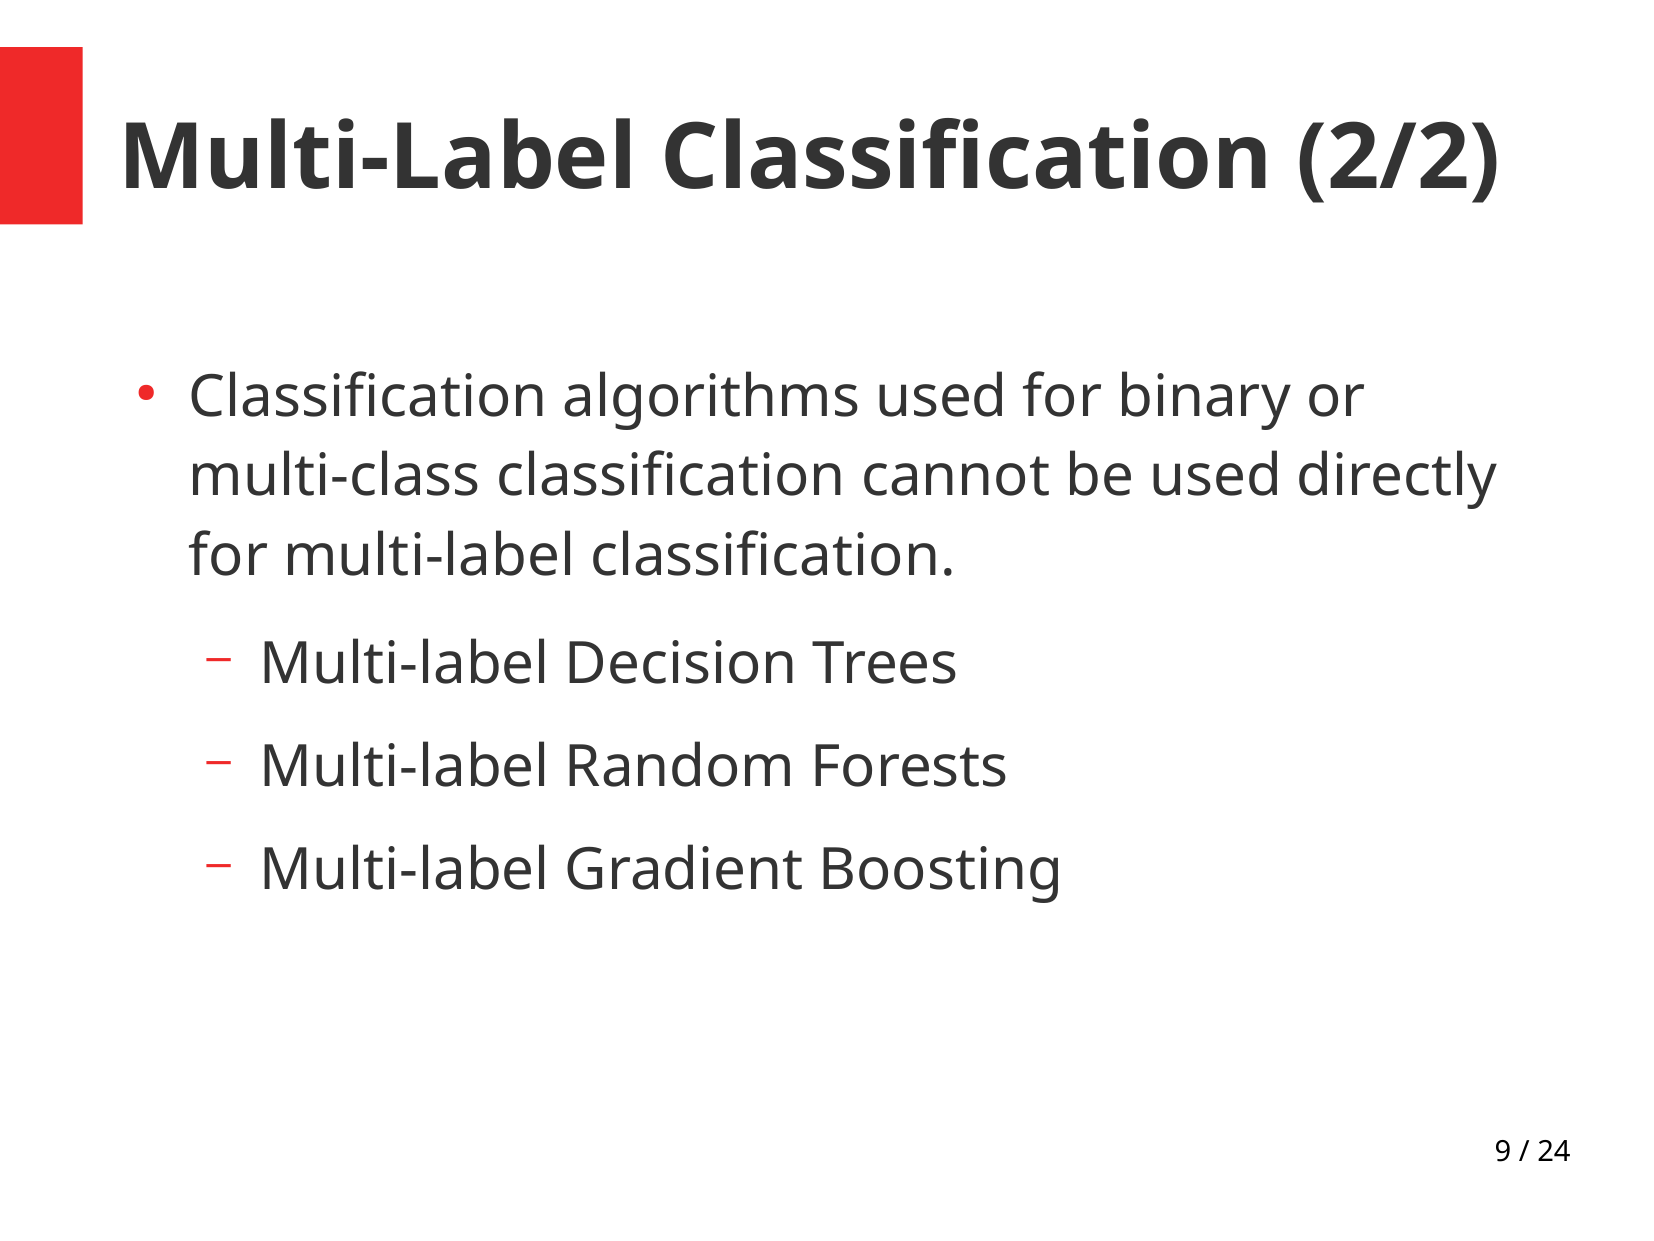

# Multi-Label Classification (2/2)
Classification algorithms used for binary or multi-class classification cannot be used directly for multi-label classification.
Multi-label Decision Trees
Multi-label Random Forests
Multi-label Gradient Boosting
9